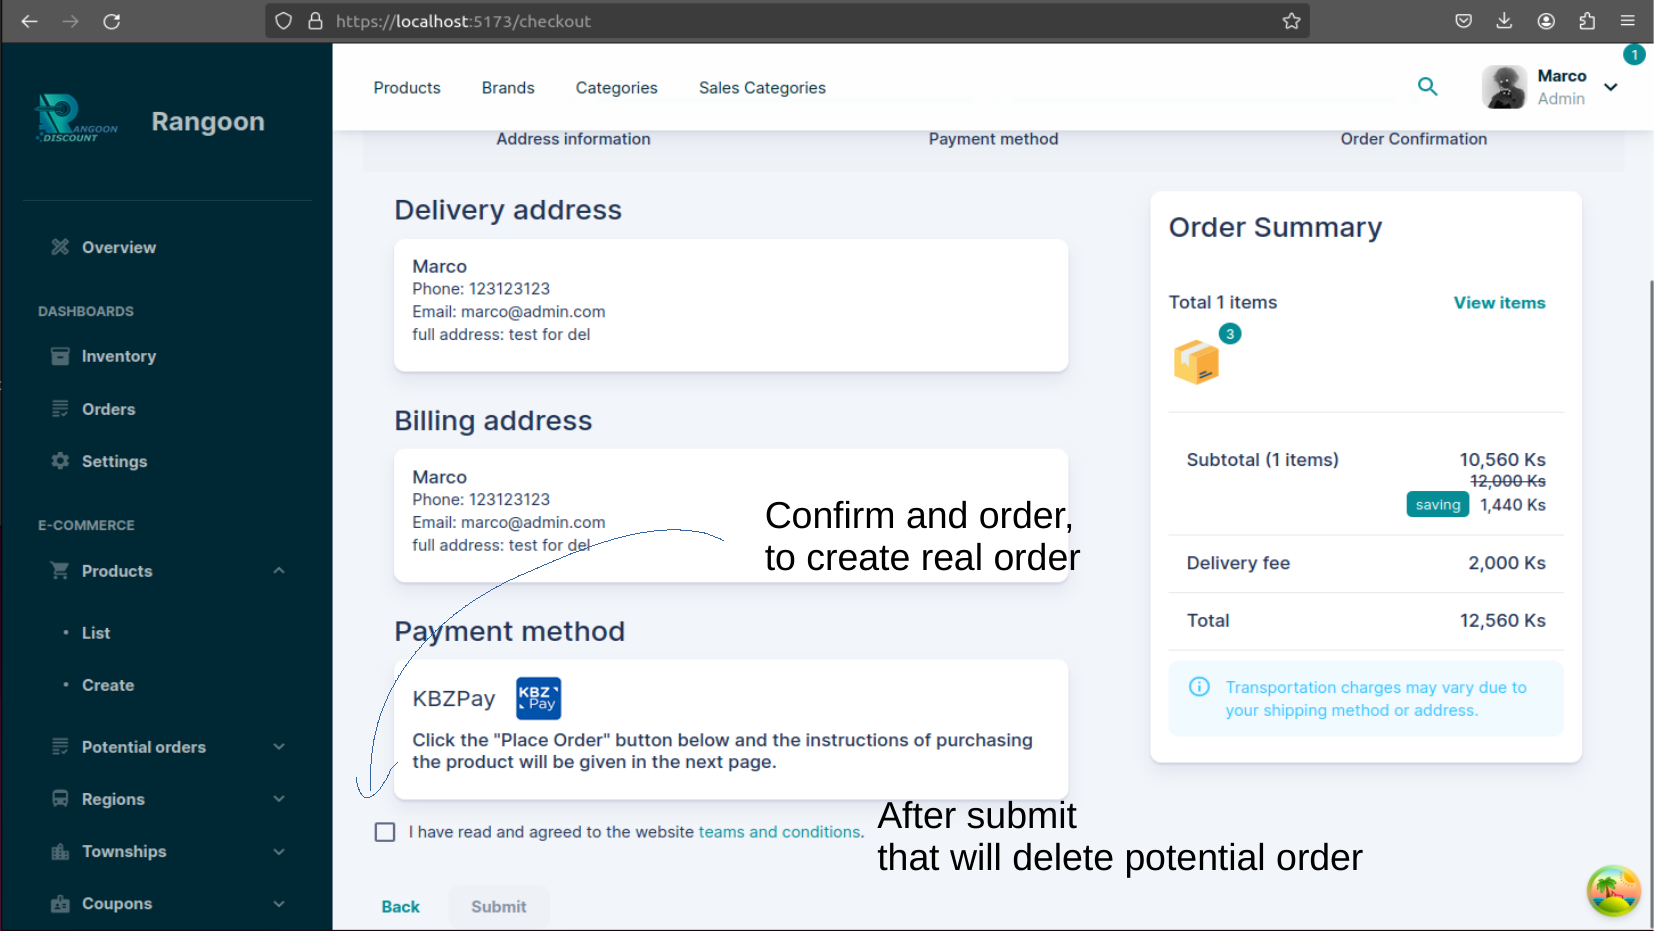

Confirm and order,
to create real order
After submit
that will delete potential order